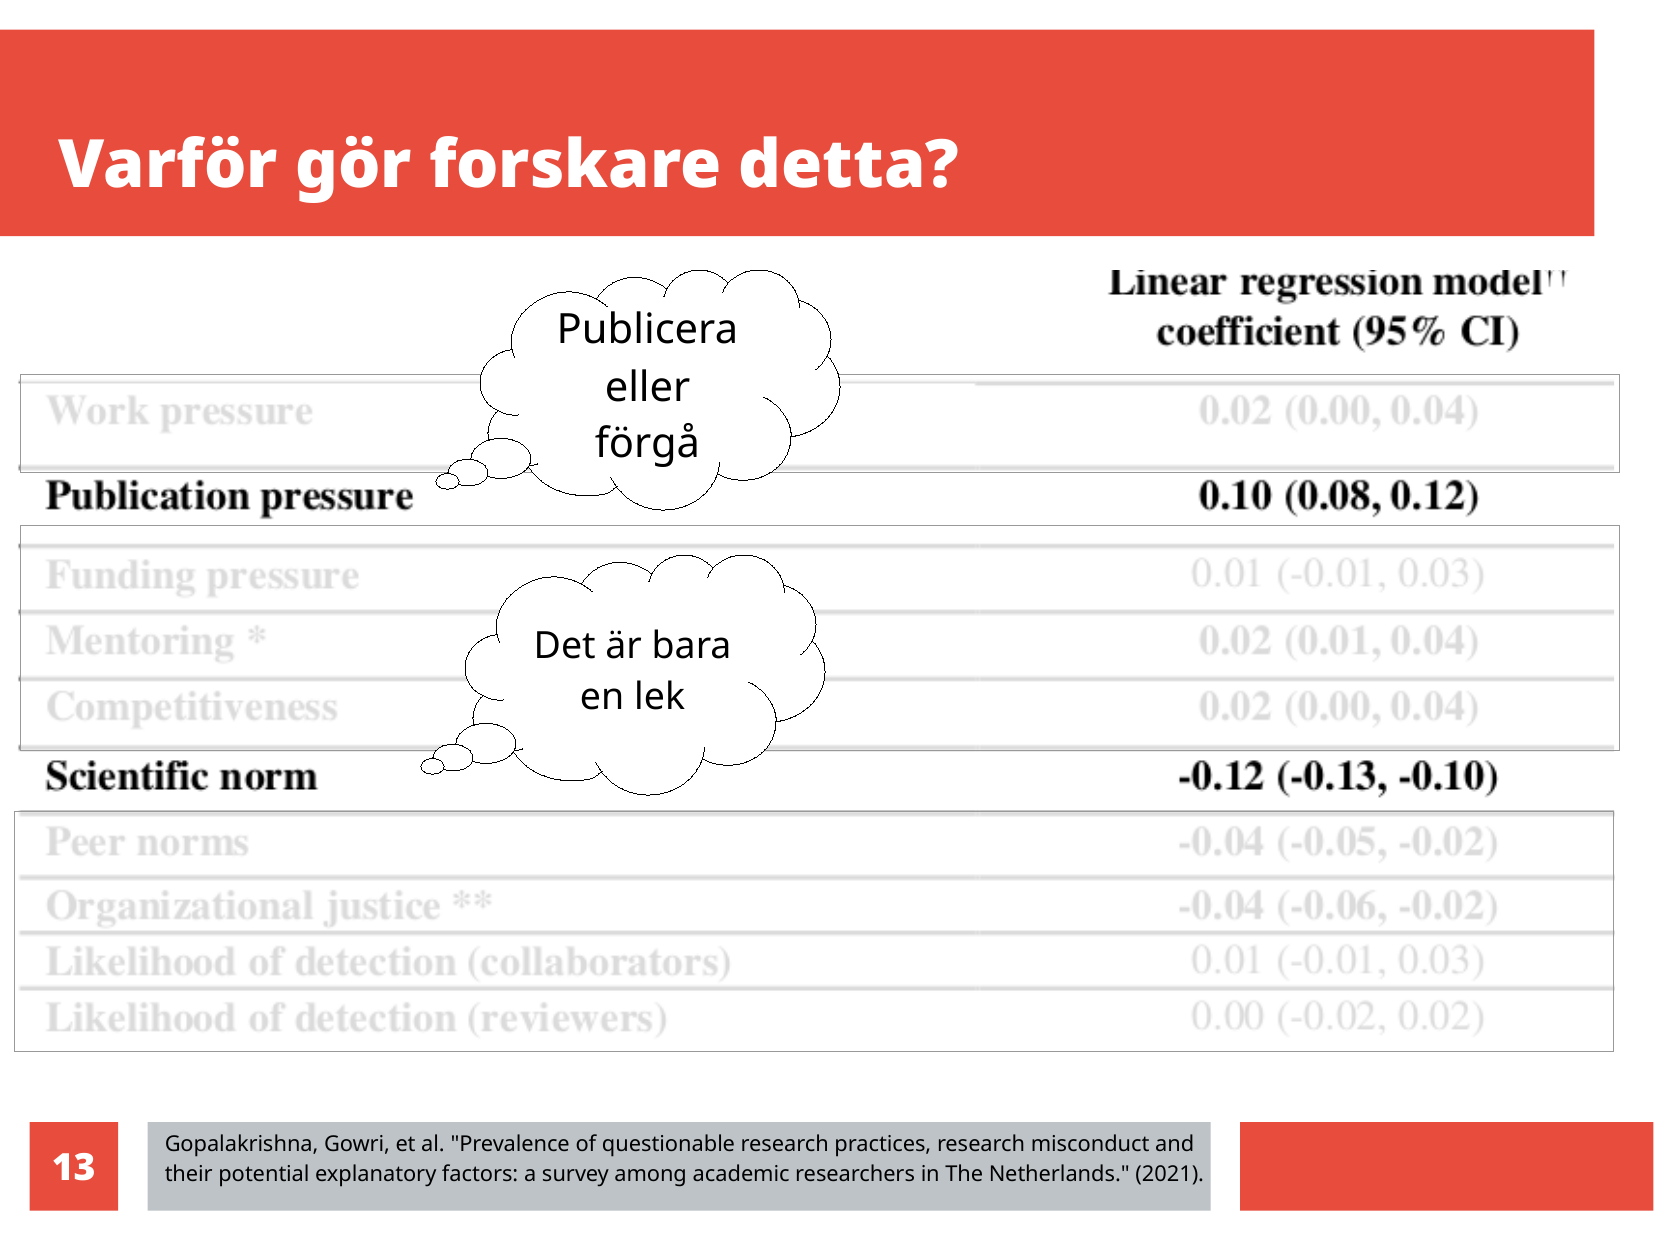

# Varför gör forskare detta?
Publicera
eller
förgå
Det är bara en lek
Gopalakrishna, Gowri, et al. "Prevalence of questionable research practices, research misconduct and their potential explanatory factors: a survey among academic researchers in The Netherlands." (2021).
13